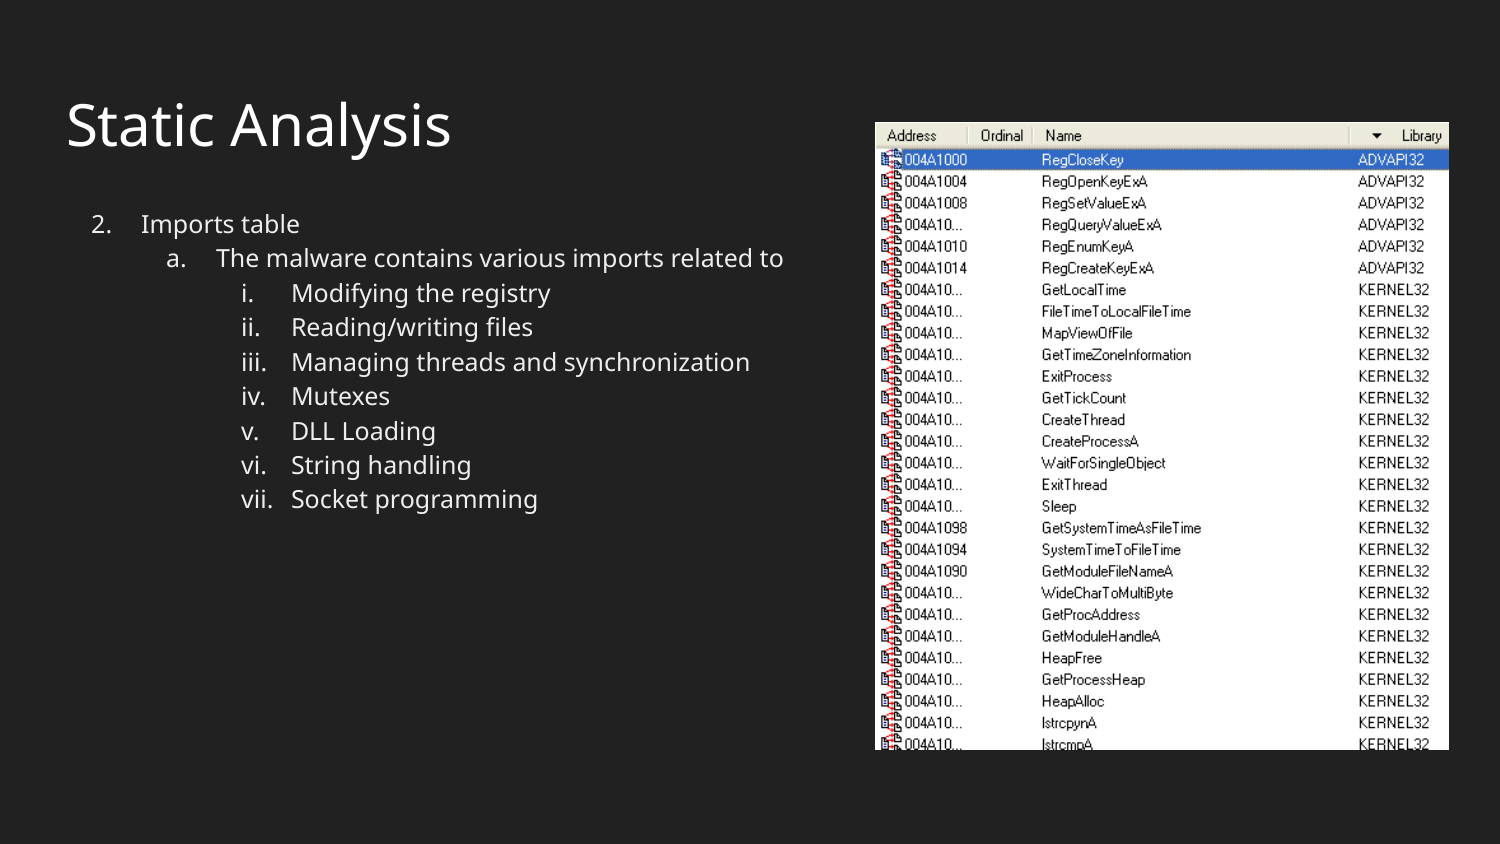

# Static Analysis
Imports table
The malware contains various imports related to
Modifying the registry
Reading/writing files
Managing threads and synchronization
Mutexes
DLL Loading
String handling
Socket programming